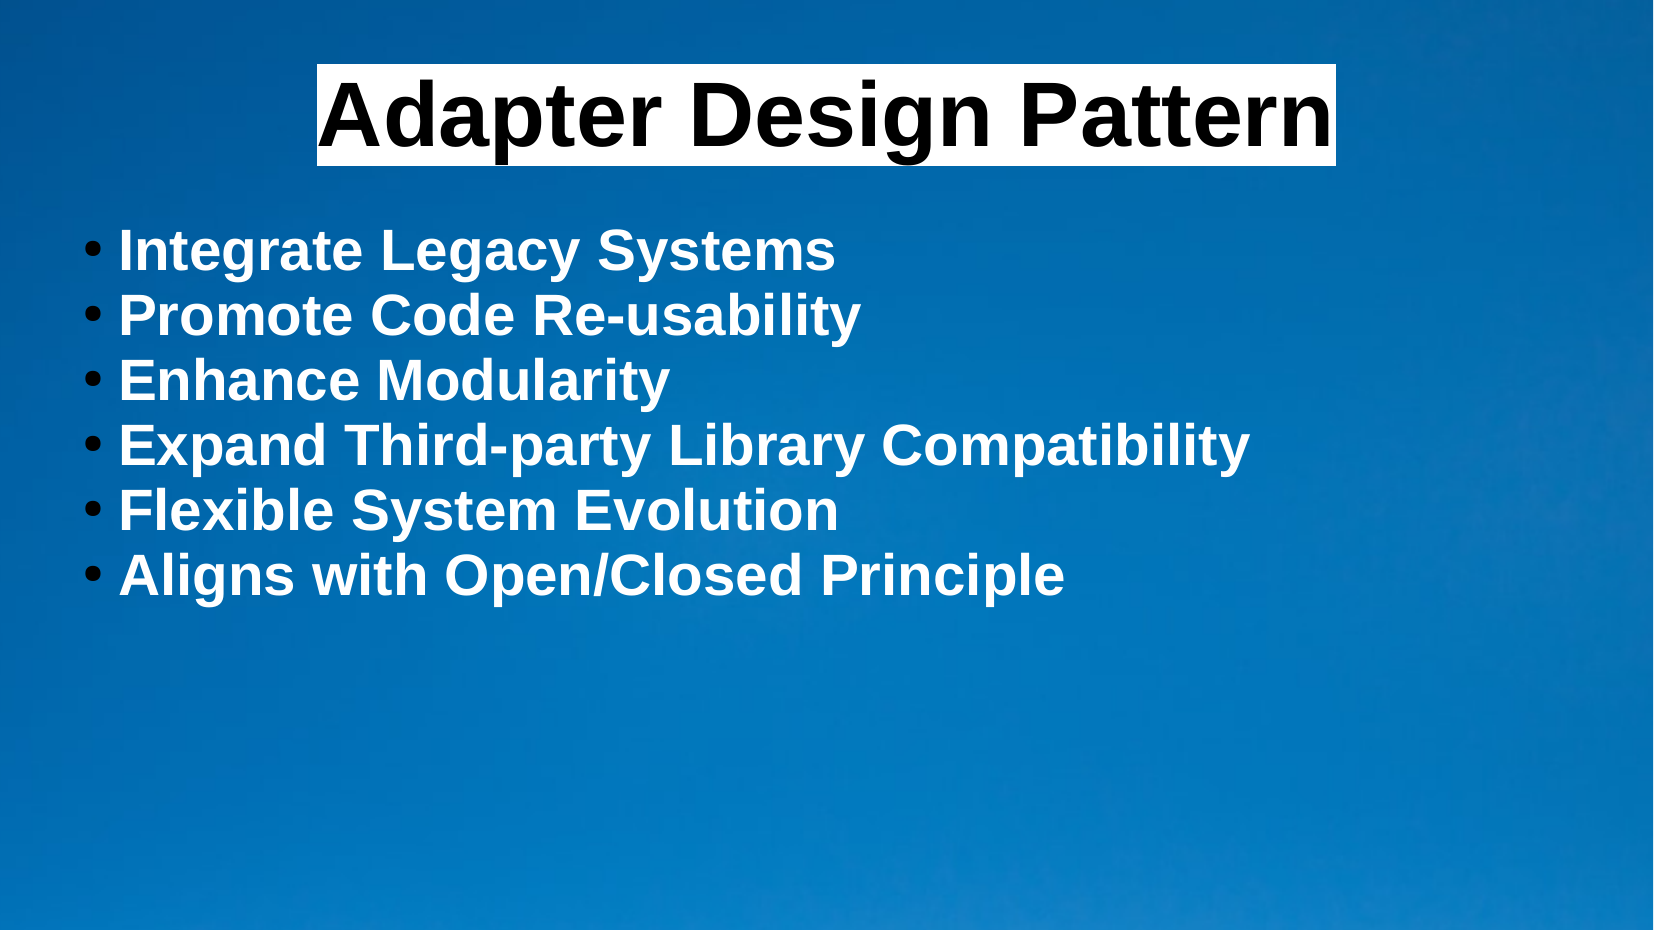

# Adapter Design Pattern
Integrate Legacy Systems
Promote Code Re-usability
Enhance Modularity
Expand Third-party Library Compatibility
Flexible System Evolution
Aligns with Open/Closed Principle